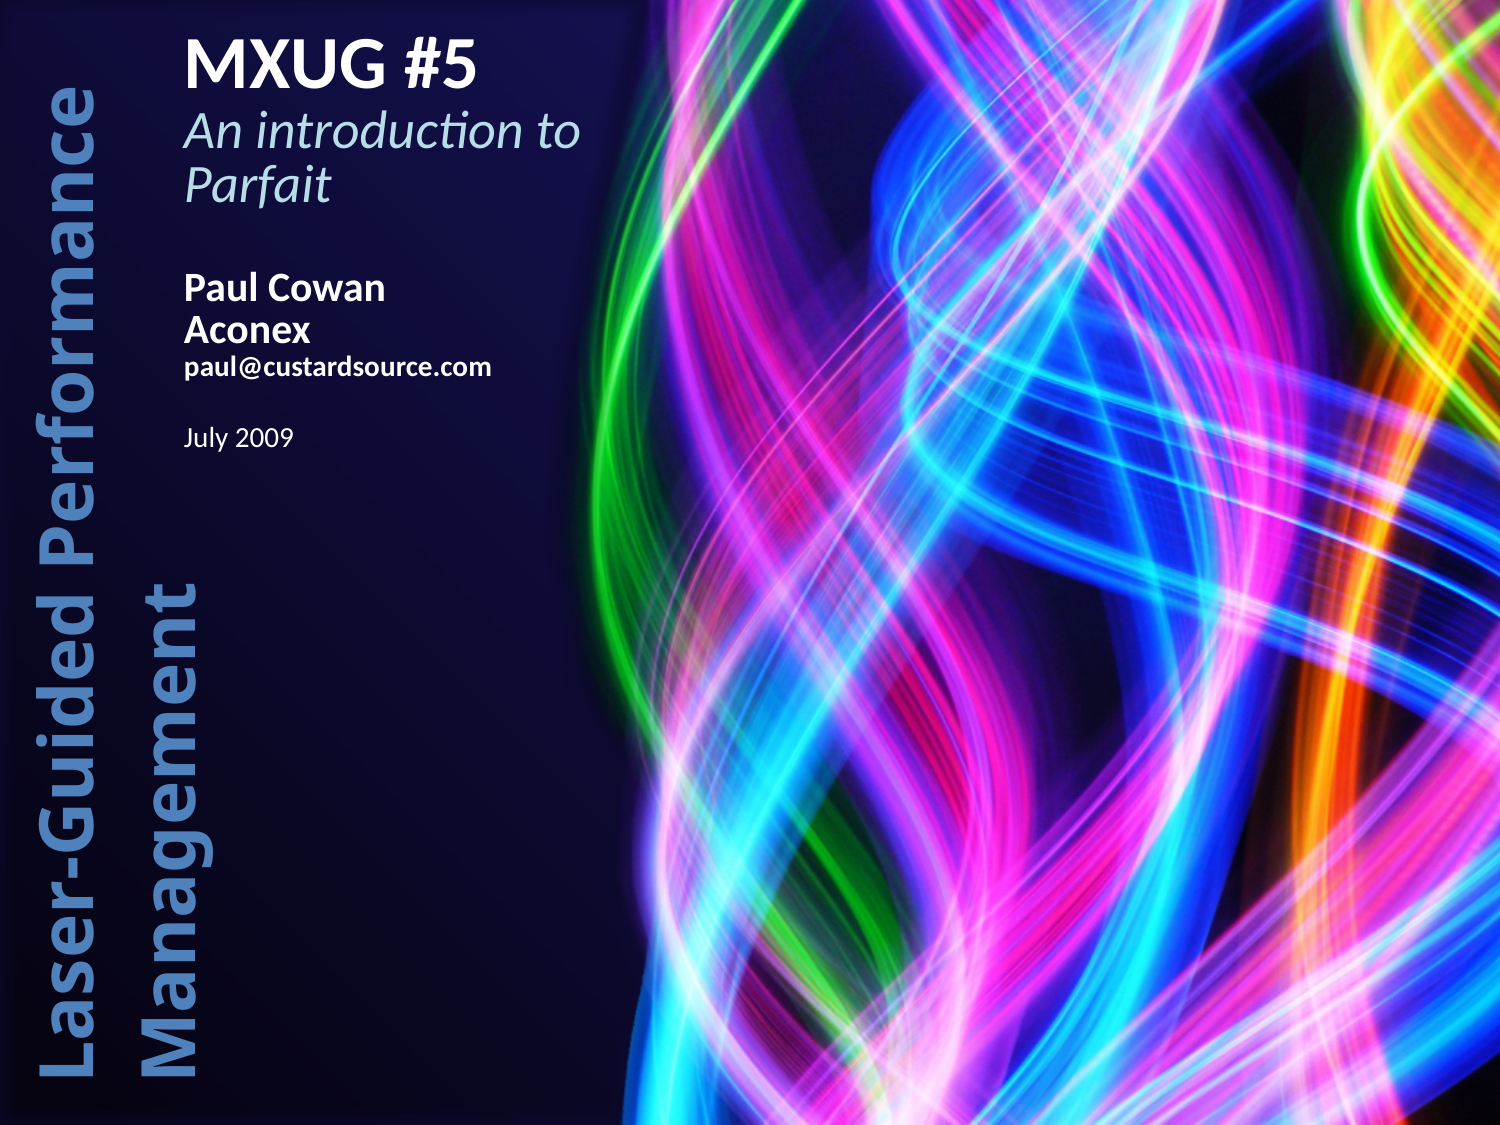

MXUG #5
An introduction to Parfait
Paul Cowan
Aconex
paul@custardsource.com
July 2009
# Laser-Guided Performance Management